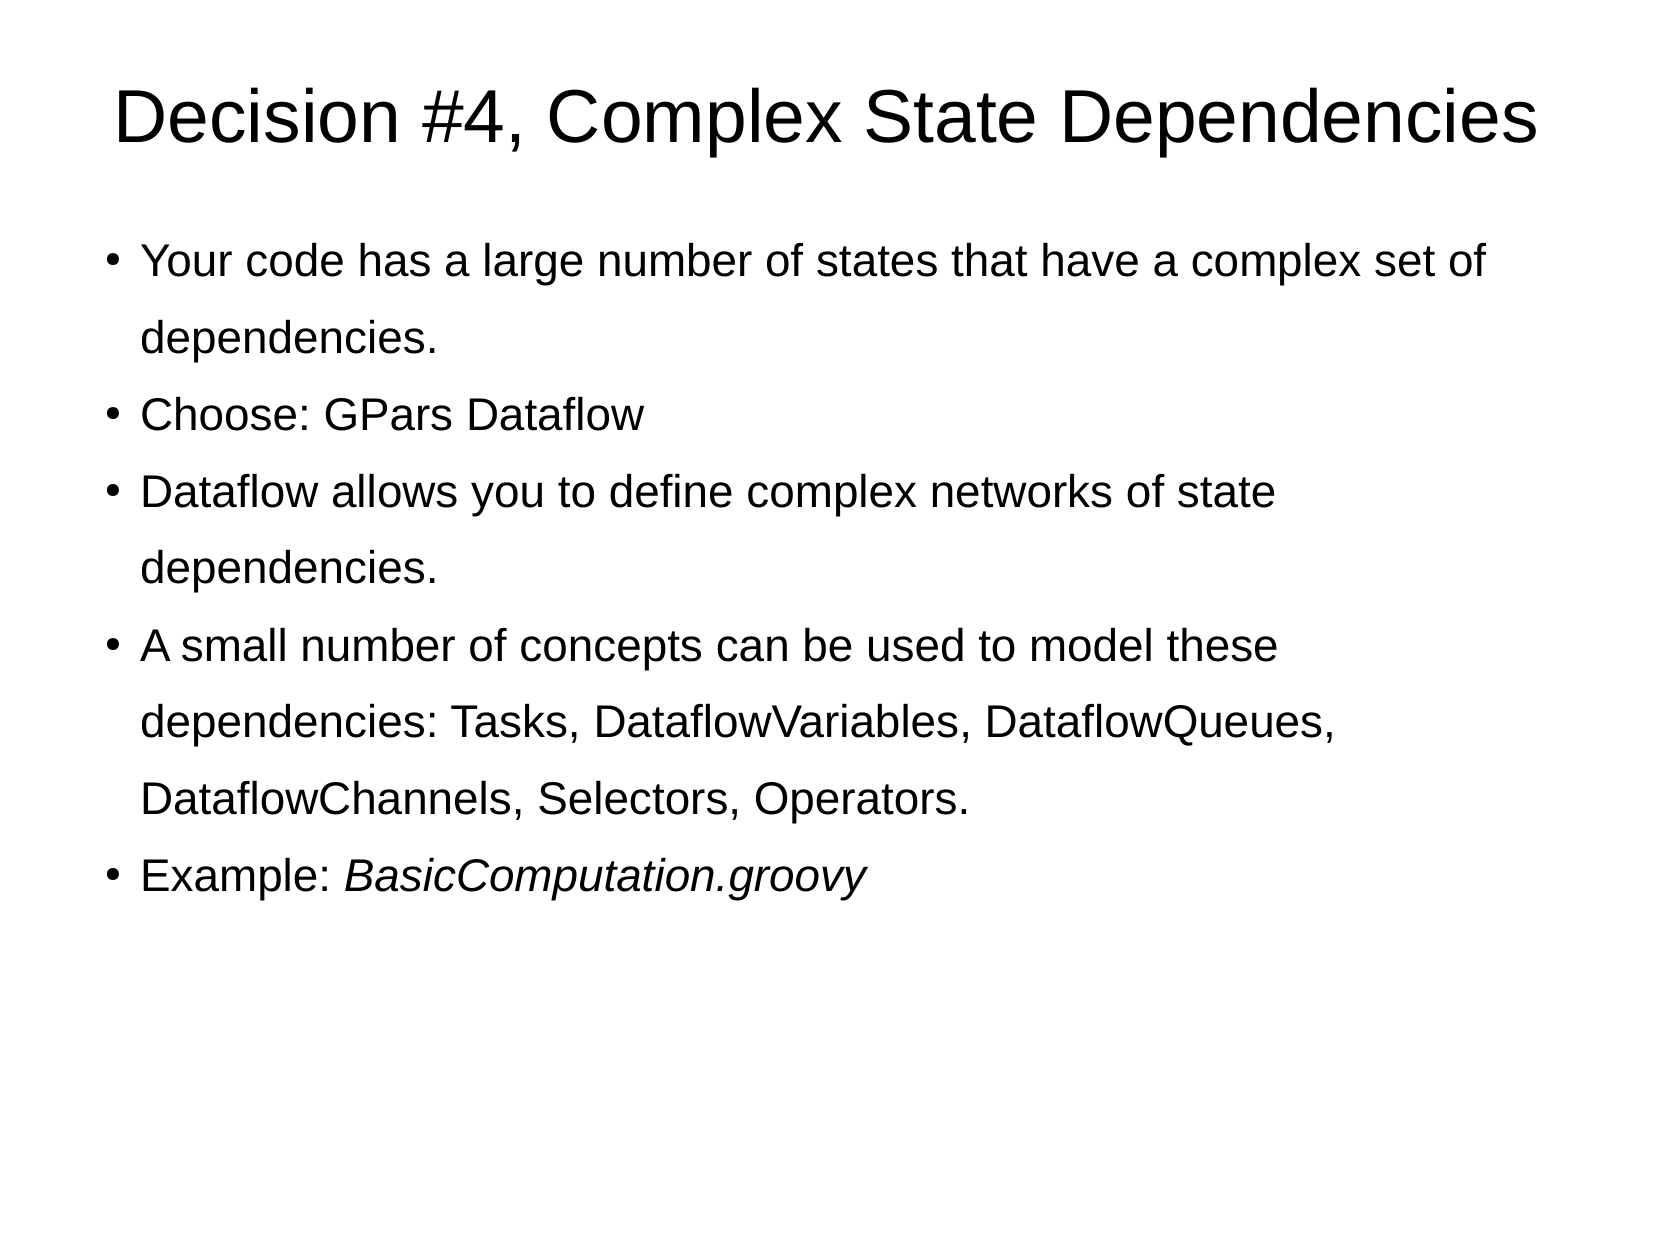

# Decision #4, Complex State Dependencies
Your code has a large number of states that have a complex set of dependencies.
Choose: GPars Dataflow
Dataflow allows you to define complex networks of state dependencies.
A small number of concepts can be used to model these dependencies: Tasks, DataflowVariables, DataflowQueues, DataflowChannels, Selectors, Operators.
Example: BasicComputation.groovy